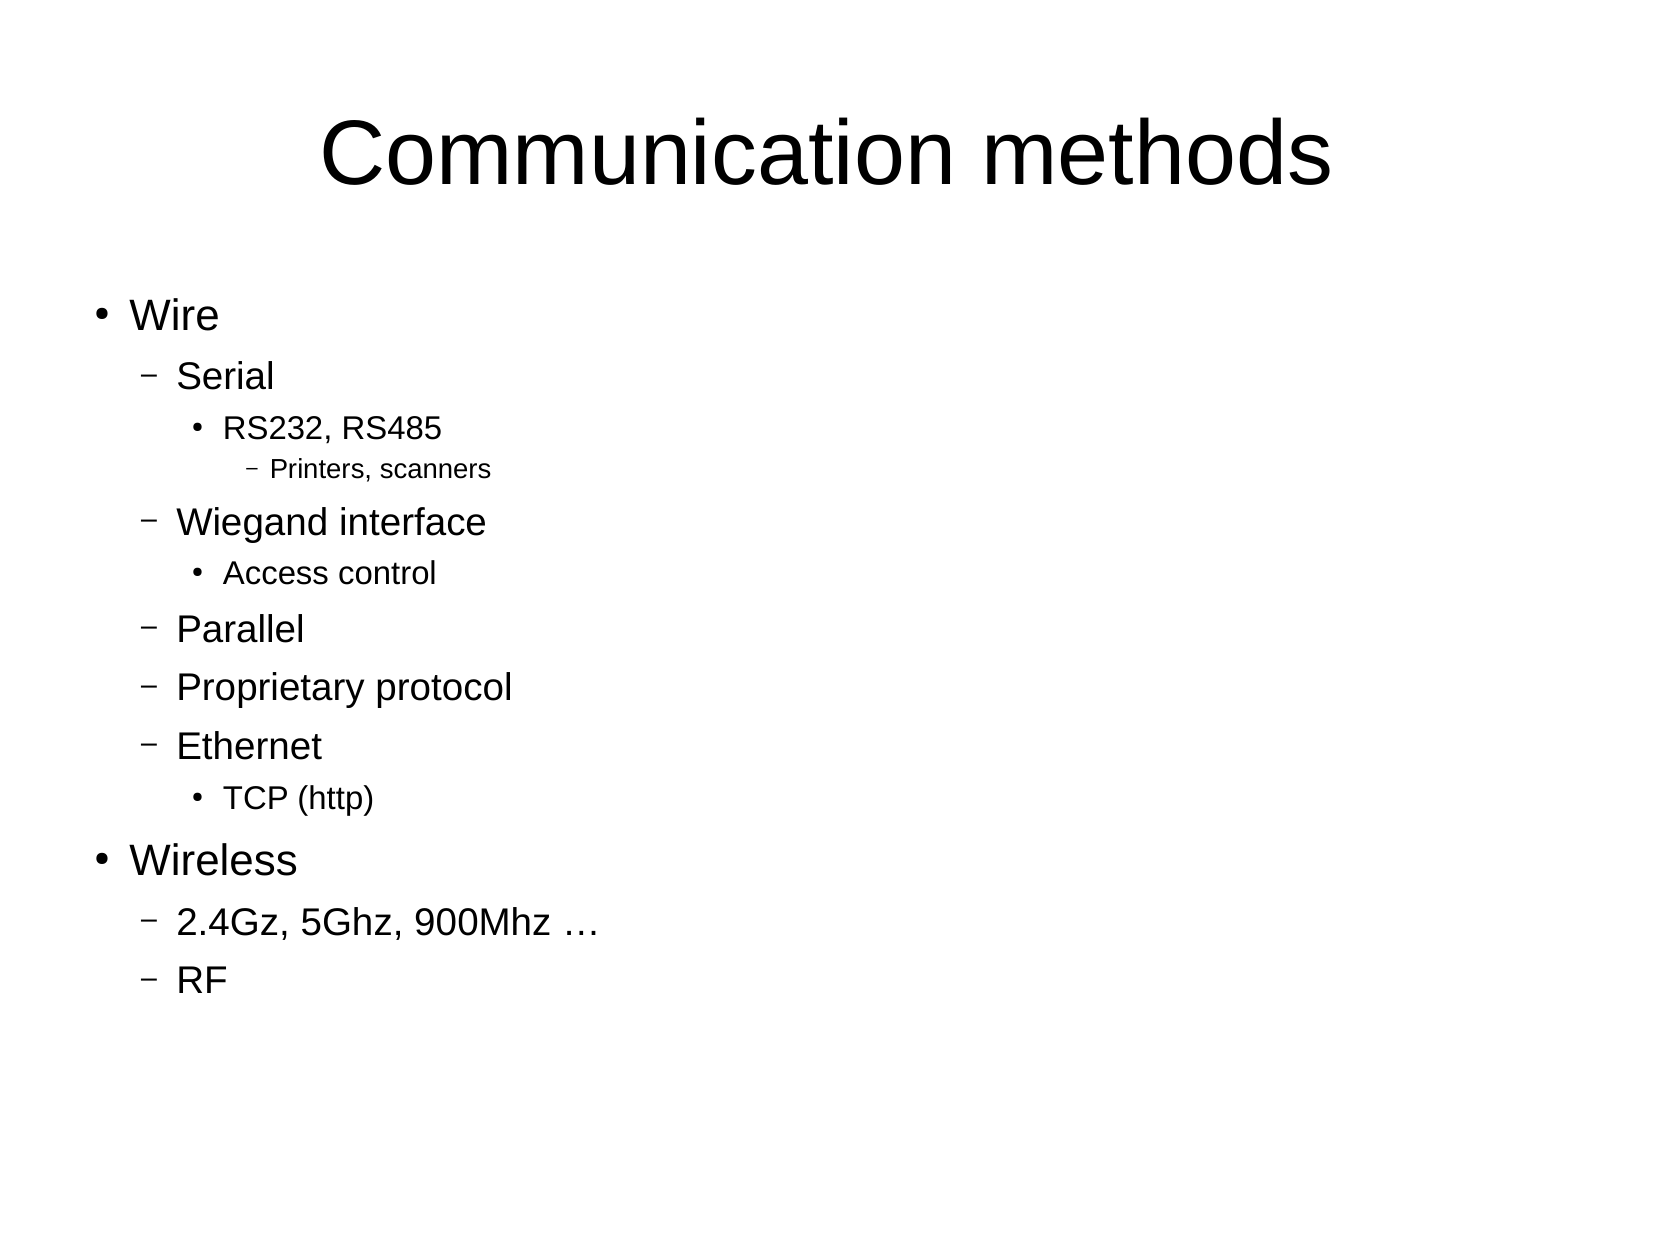

# Communication methods
Wire
Serial
RS232, RS485
Printers, scanners
Wiegand interface
Access control
Parallel
Proprietary protocol
Ethernet
TCP (http)
Wireless
2.4Gz, 5Ghz, 900Mhz …
RF